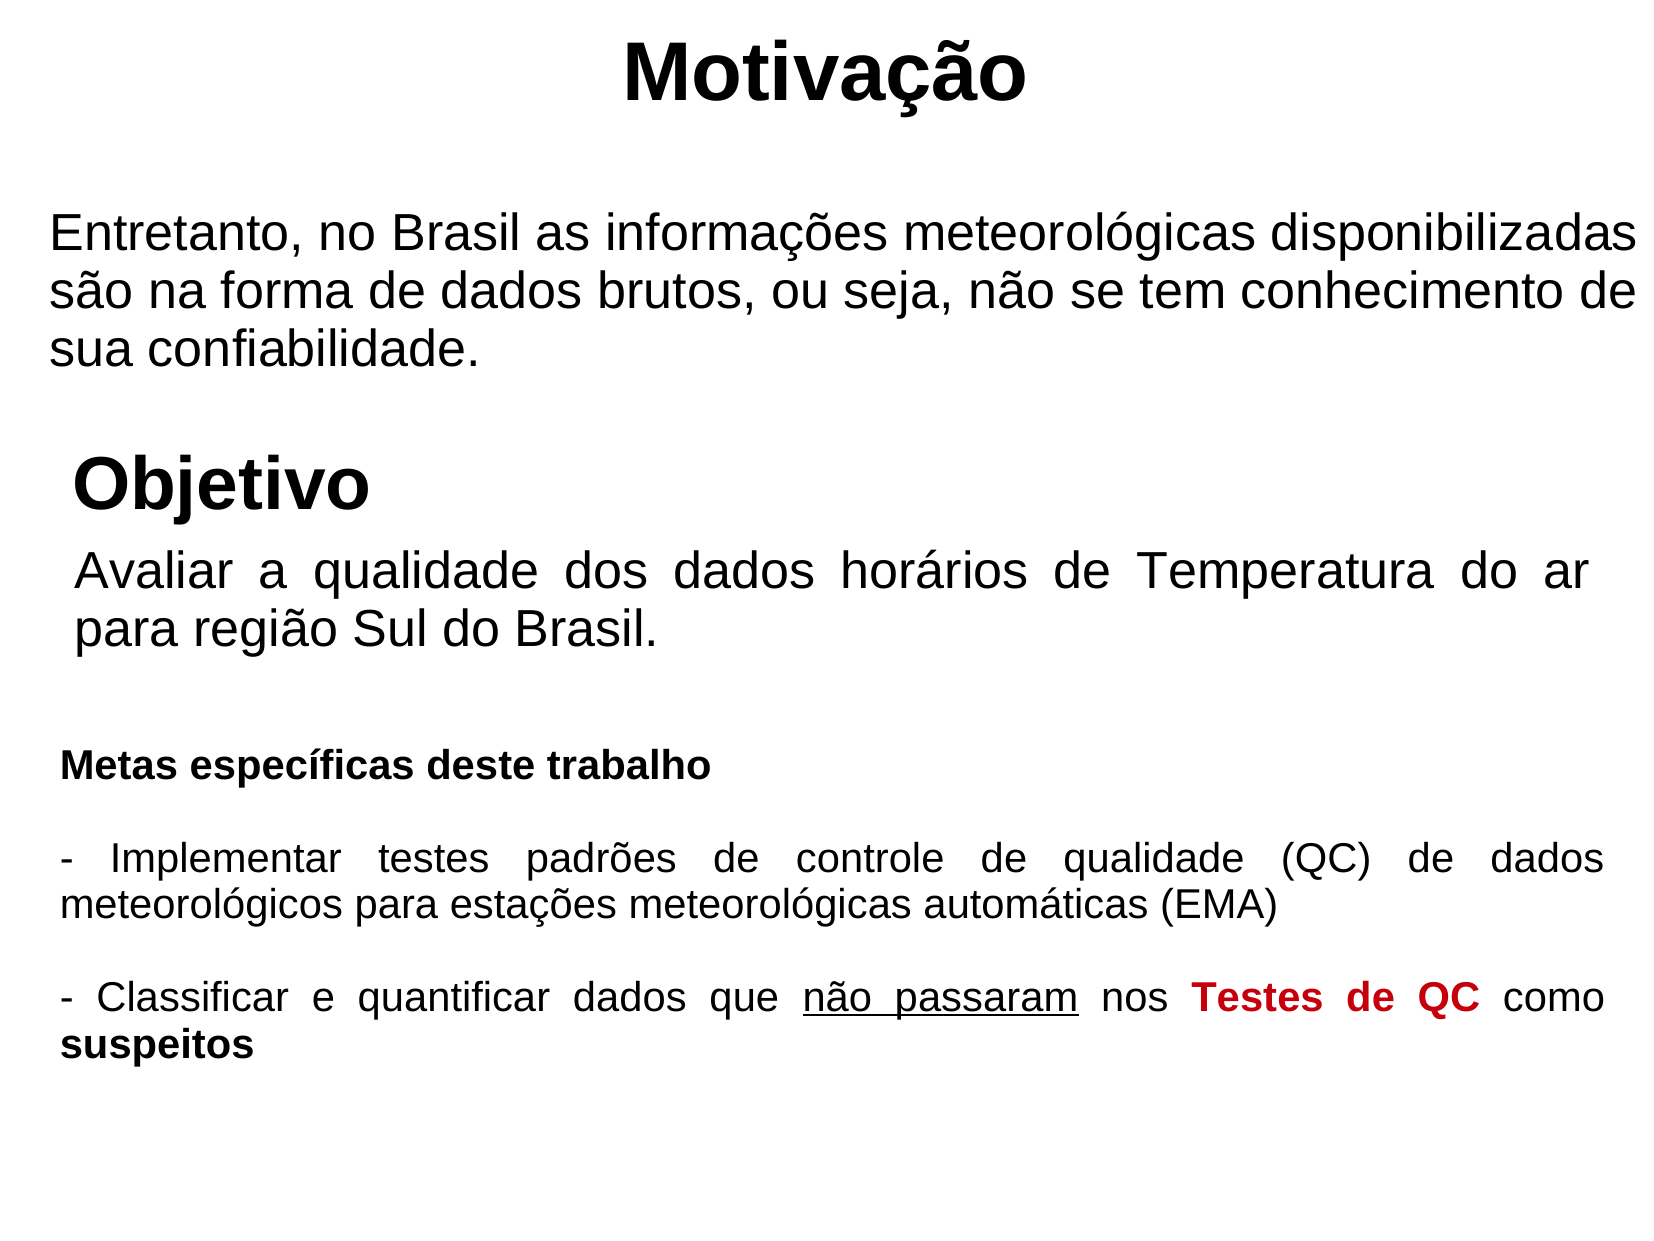

# Motivação
Entretanto, no Brasil as informações meteorológicas disponibilizadas são na forma de dados brutos, ou seja, não se tem conhecimento de sua confiabilidade.
Objetivo
Avaliar a qualidade dos dados horários de Temperatura do ar para região Sul do Brasil.
Metas específicas deste trabalho
- Implementar testes padrões de controle de qualidade (QC) de dados meteorológicos para estações meteorológicas automáticas (EMA)
- Classificar e quantificar dados que não passaram nos Testes de QC como suspeitos